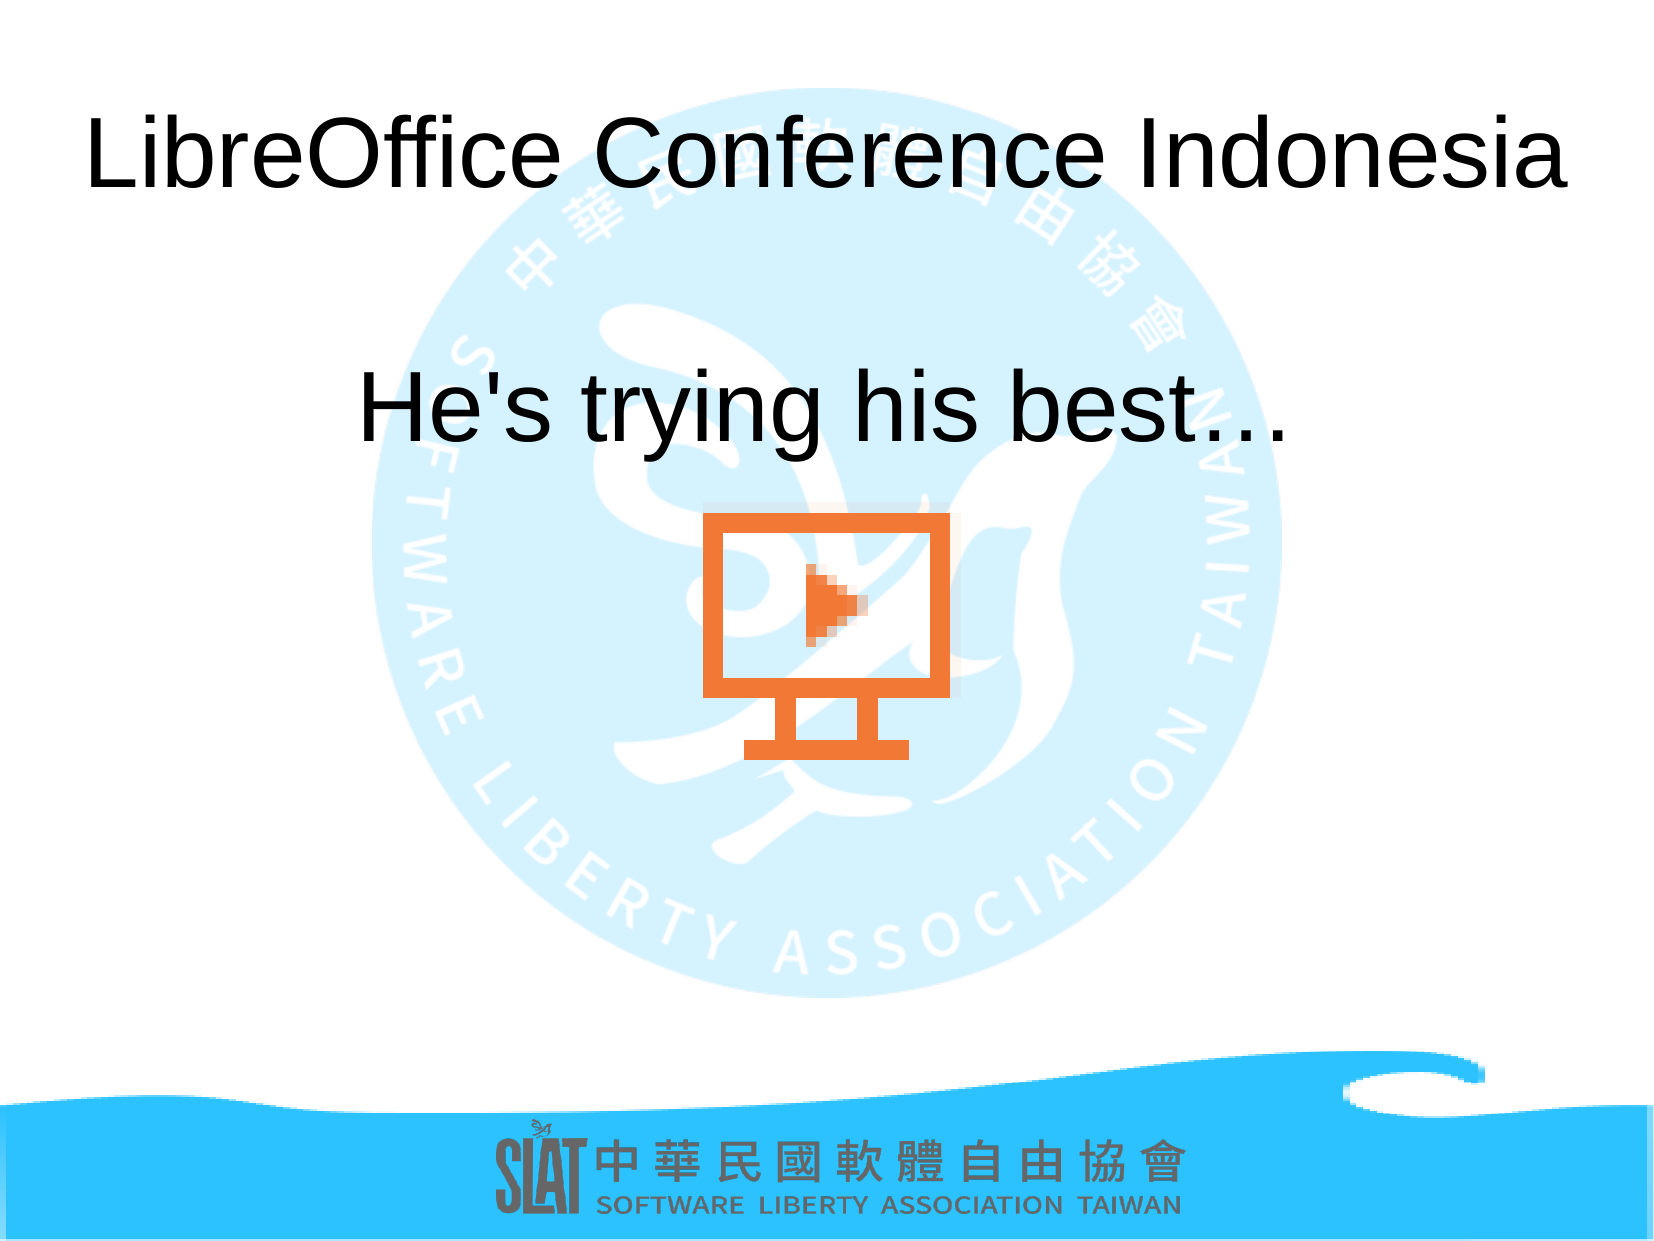

# LibreOffice Conference Indonesia
He's trying his best…